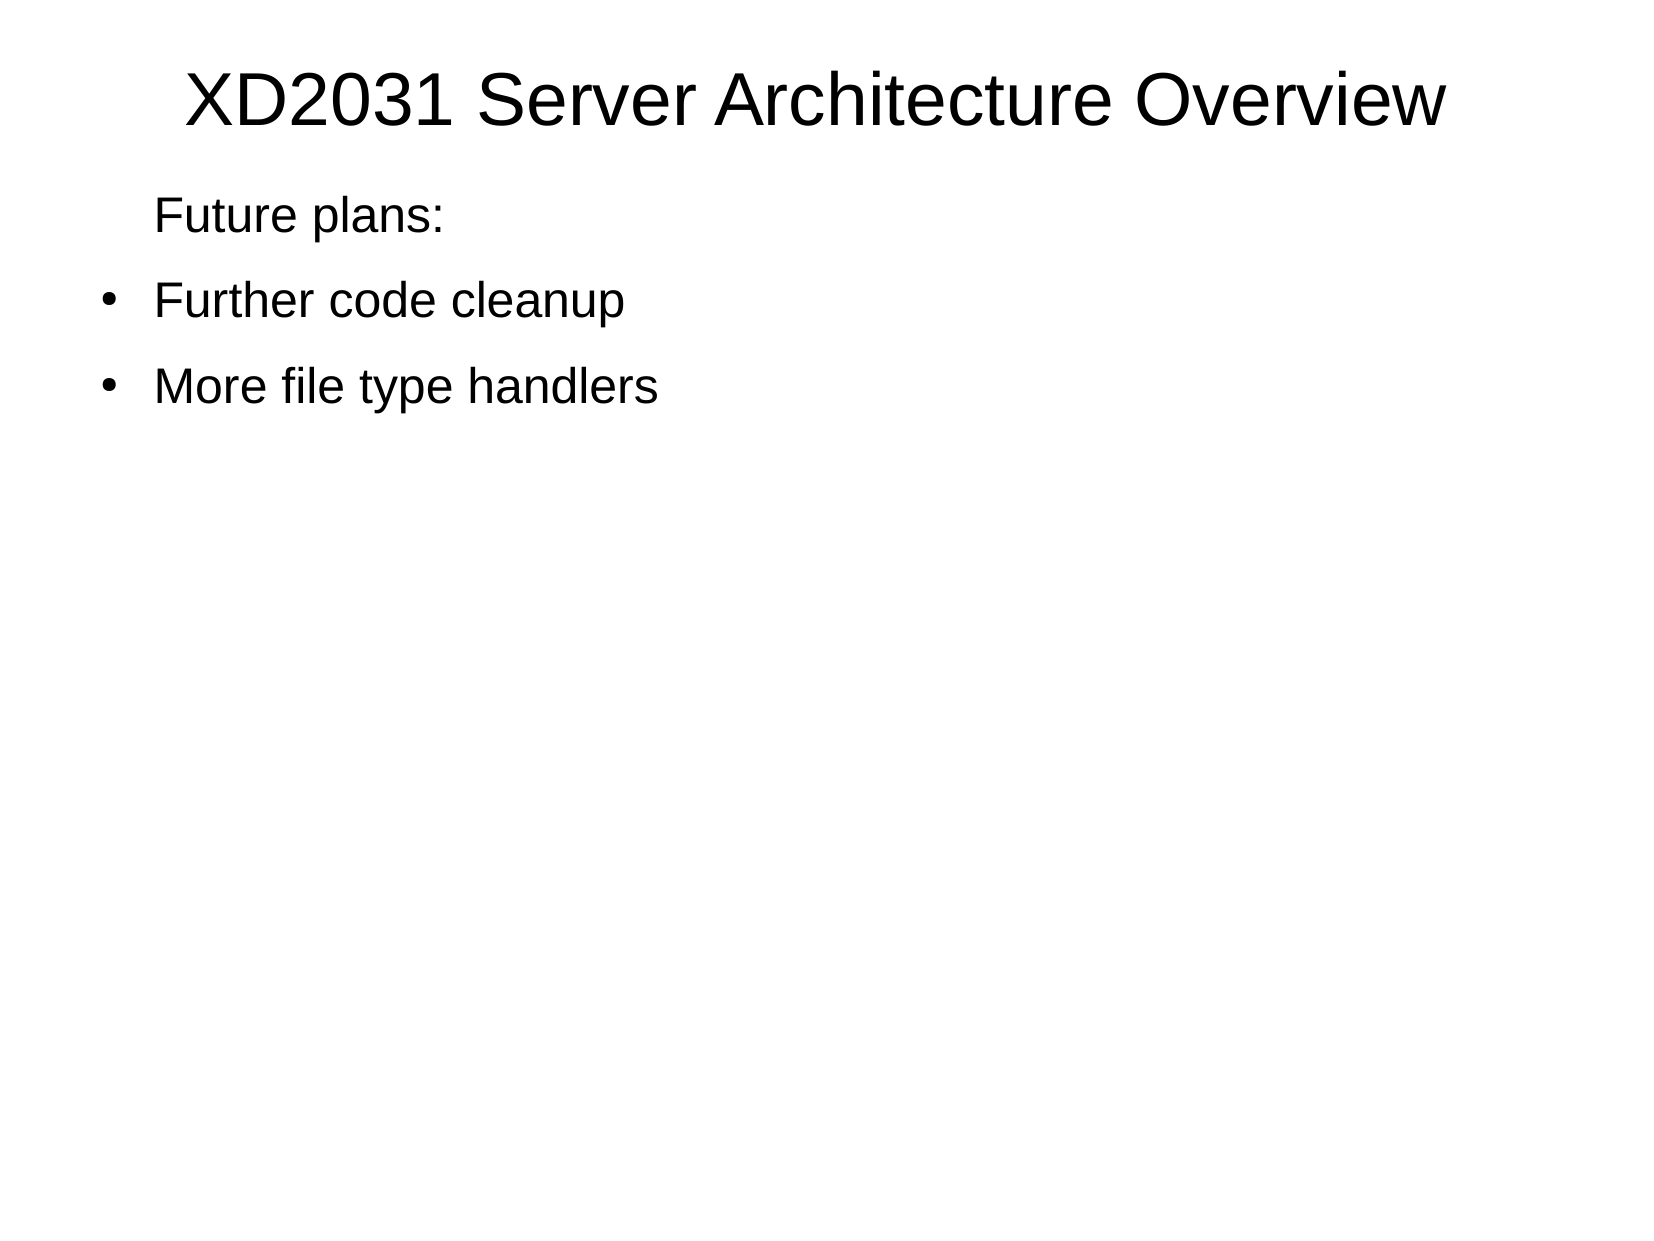

# XD2031 Server Architecture Overview
Future plans:
Further code cleanup
More file type handlers